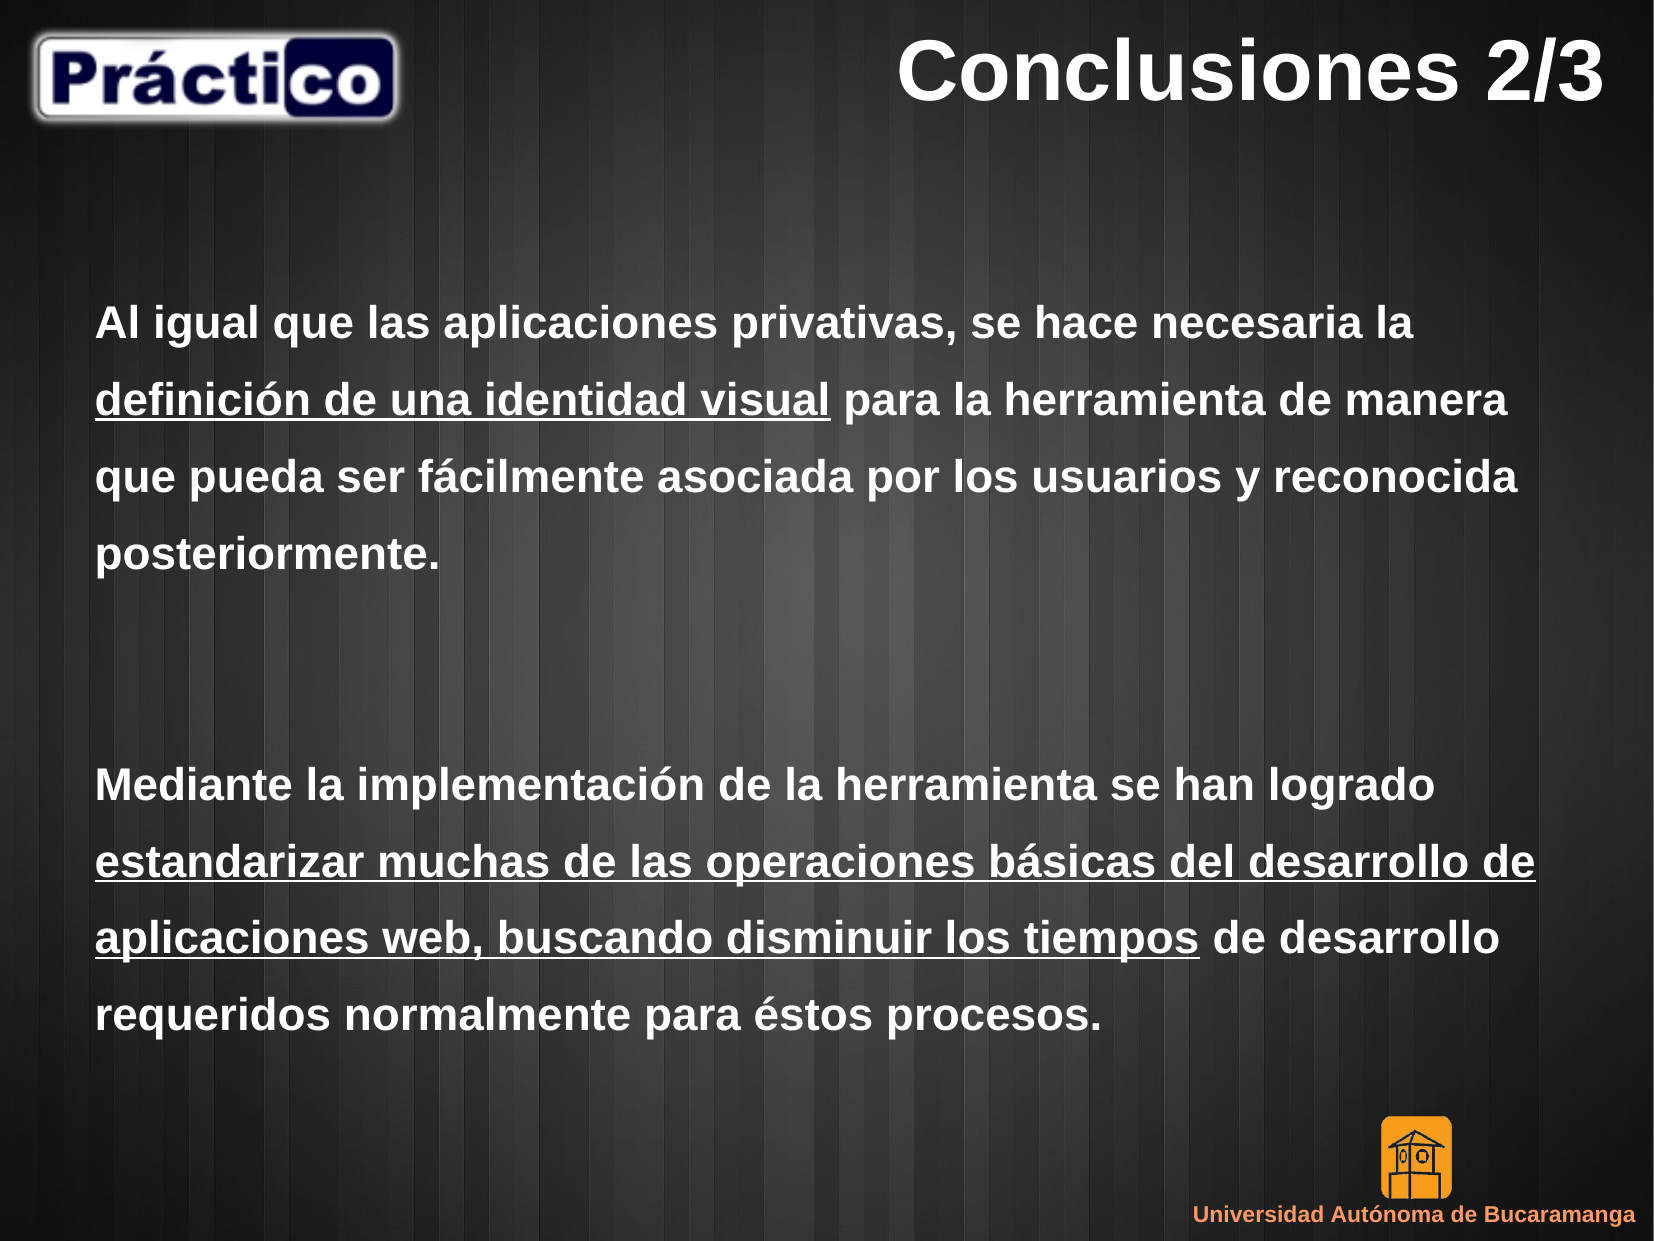

Conclusiones 2/3
# Al igual que las aplicaciones privativas, se hace necesaria la definición de una identidad visual para la herramienta de manera que pueda ser fácilmente asociada por los usuarios y reconocida posteriormente. Mediante la implementación de la herramienta se han logrado estandarizar muchas de las operaciones básicas del desarrollo de aplicaciones web, buscando disminuir los tiempos de desarrollo requeridos normalmente para éstos procesos.
Universidad Autónoma de Bucaramanga